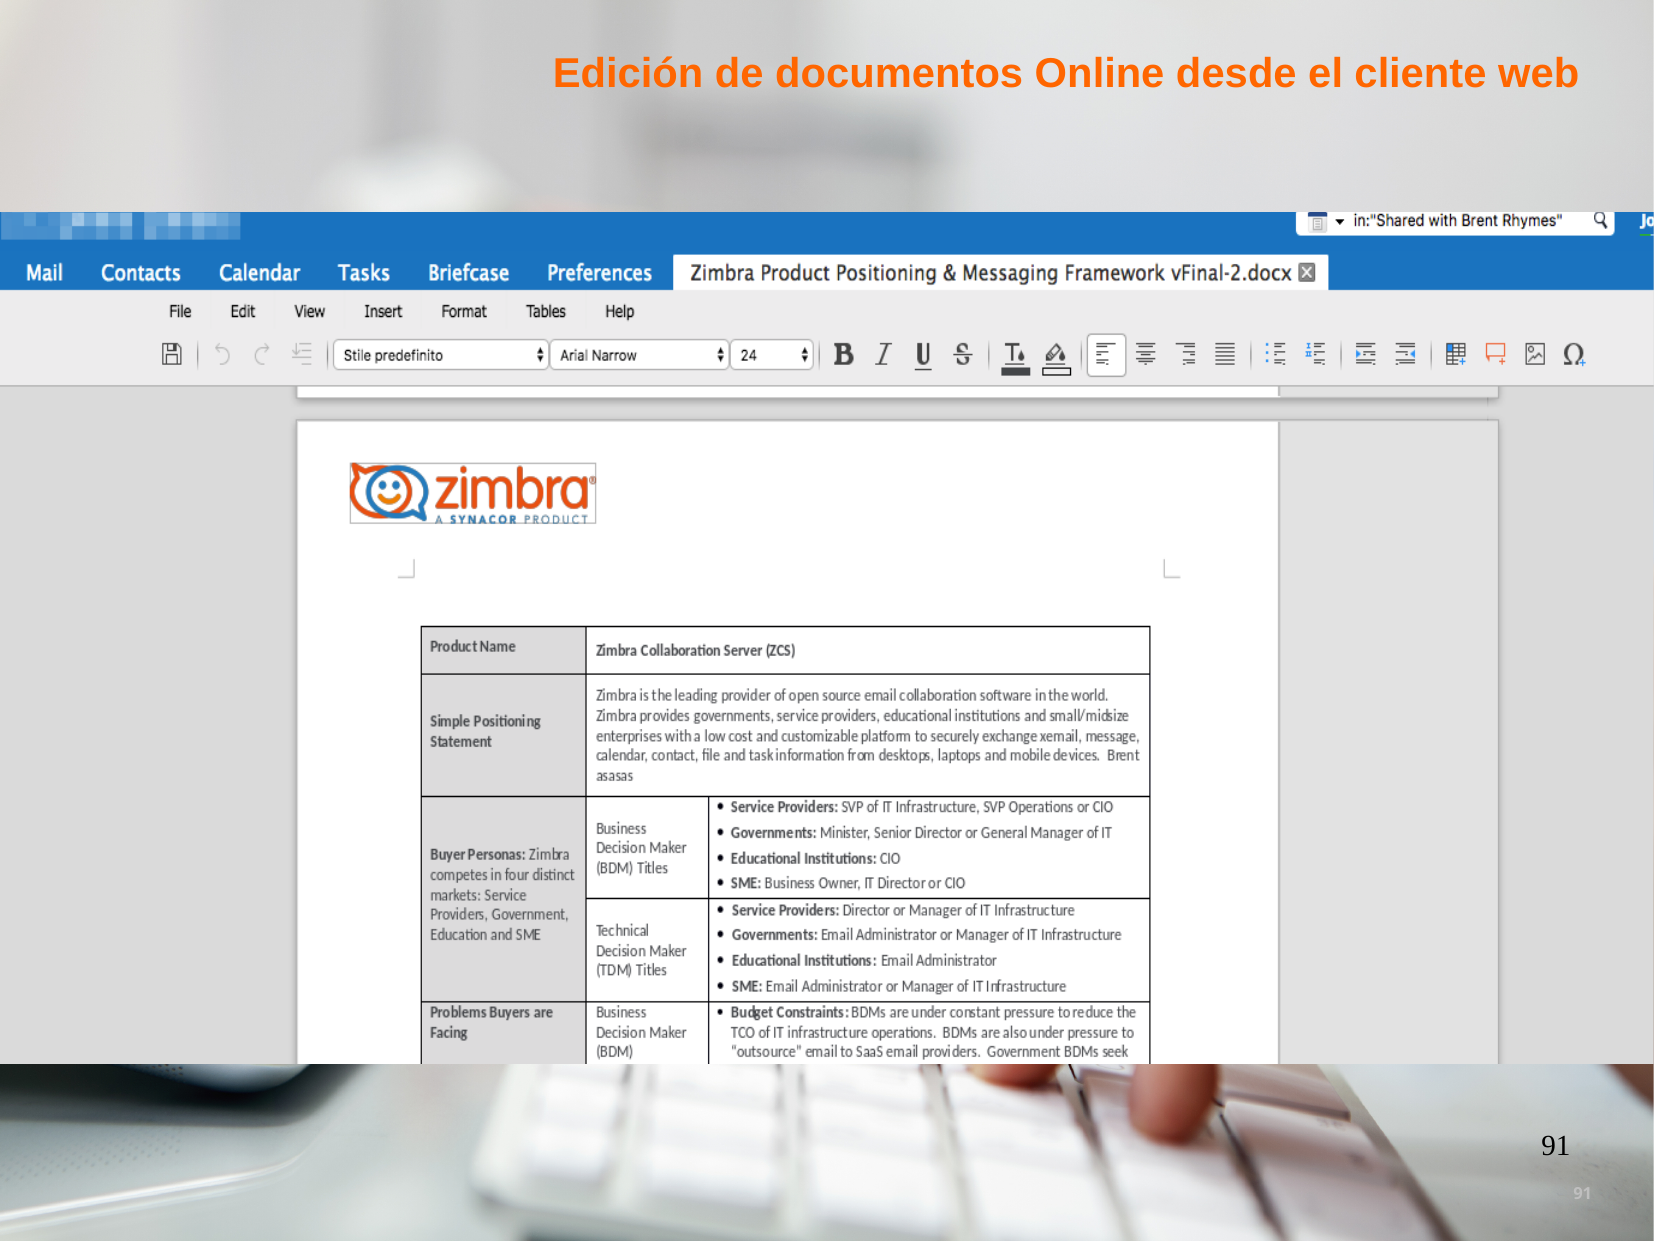

Edición de documentos Online desde el cliente web
91